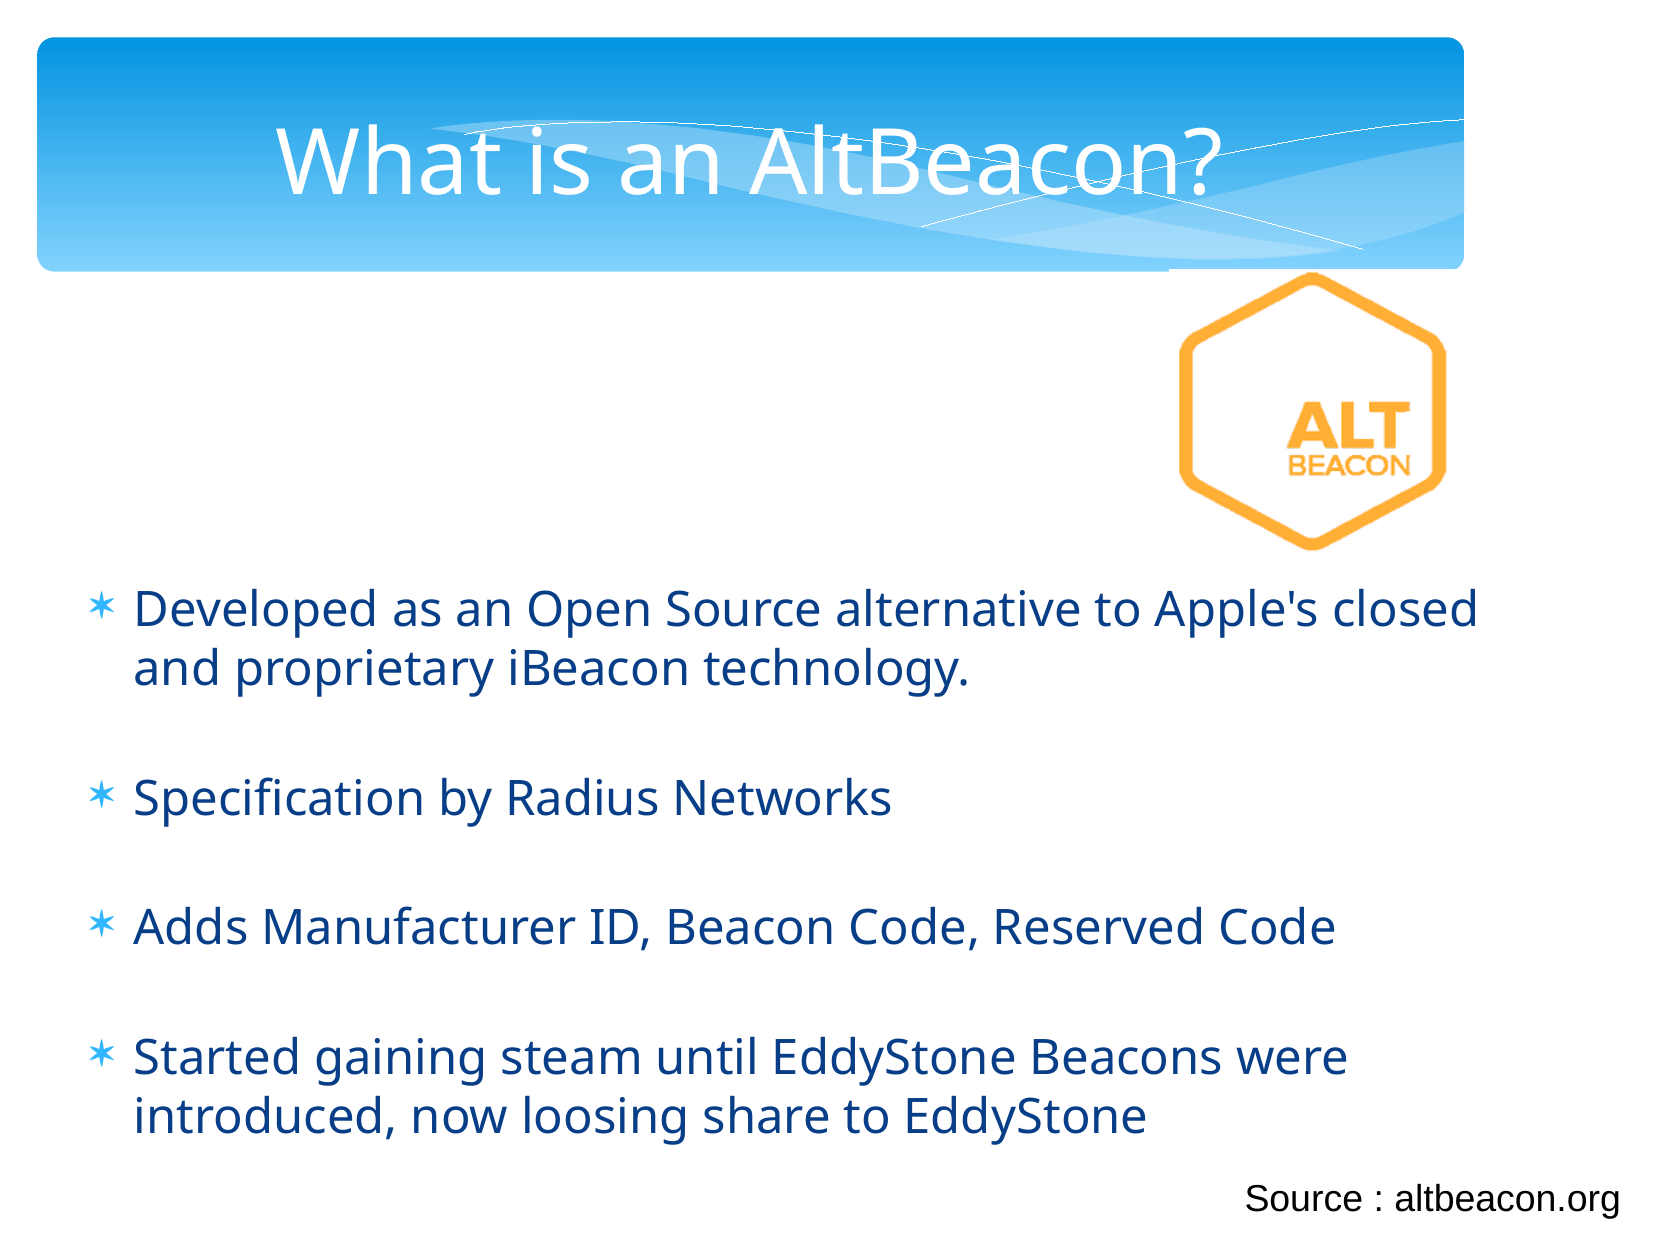

# What is an AltBeacon?
Developed as an Open Source alternative to Apple's closed and proprietary iBeacon technology.
Specification by Radius Networks
Adds Manufacturer ID, Beacon Code, Reserved Code
Started gaining steam until EddyStone Beacons were introduced, now loosing share to EddyStone
Source : altbeacon.org